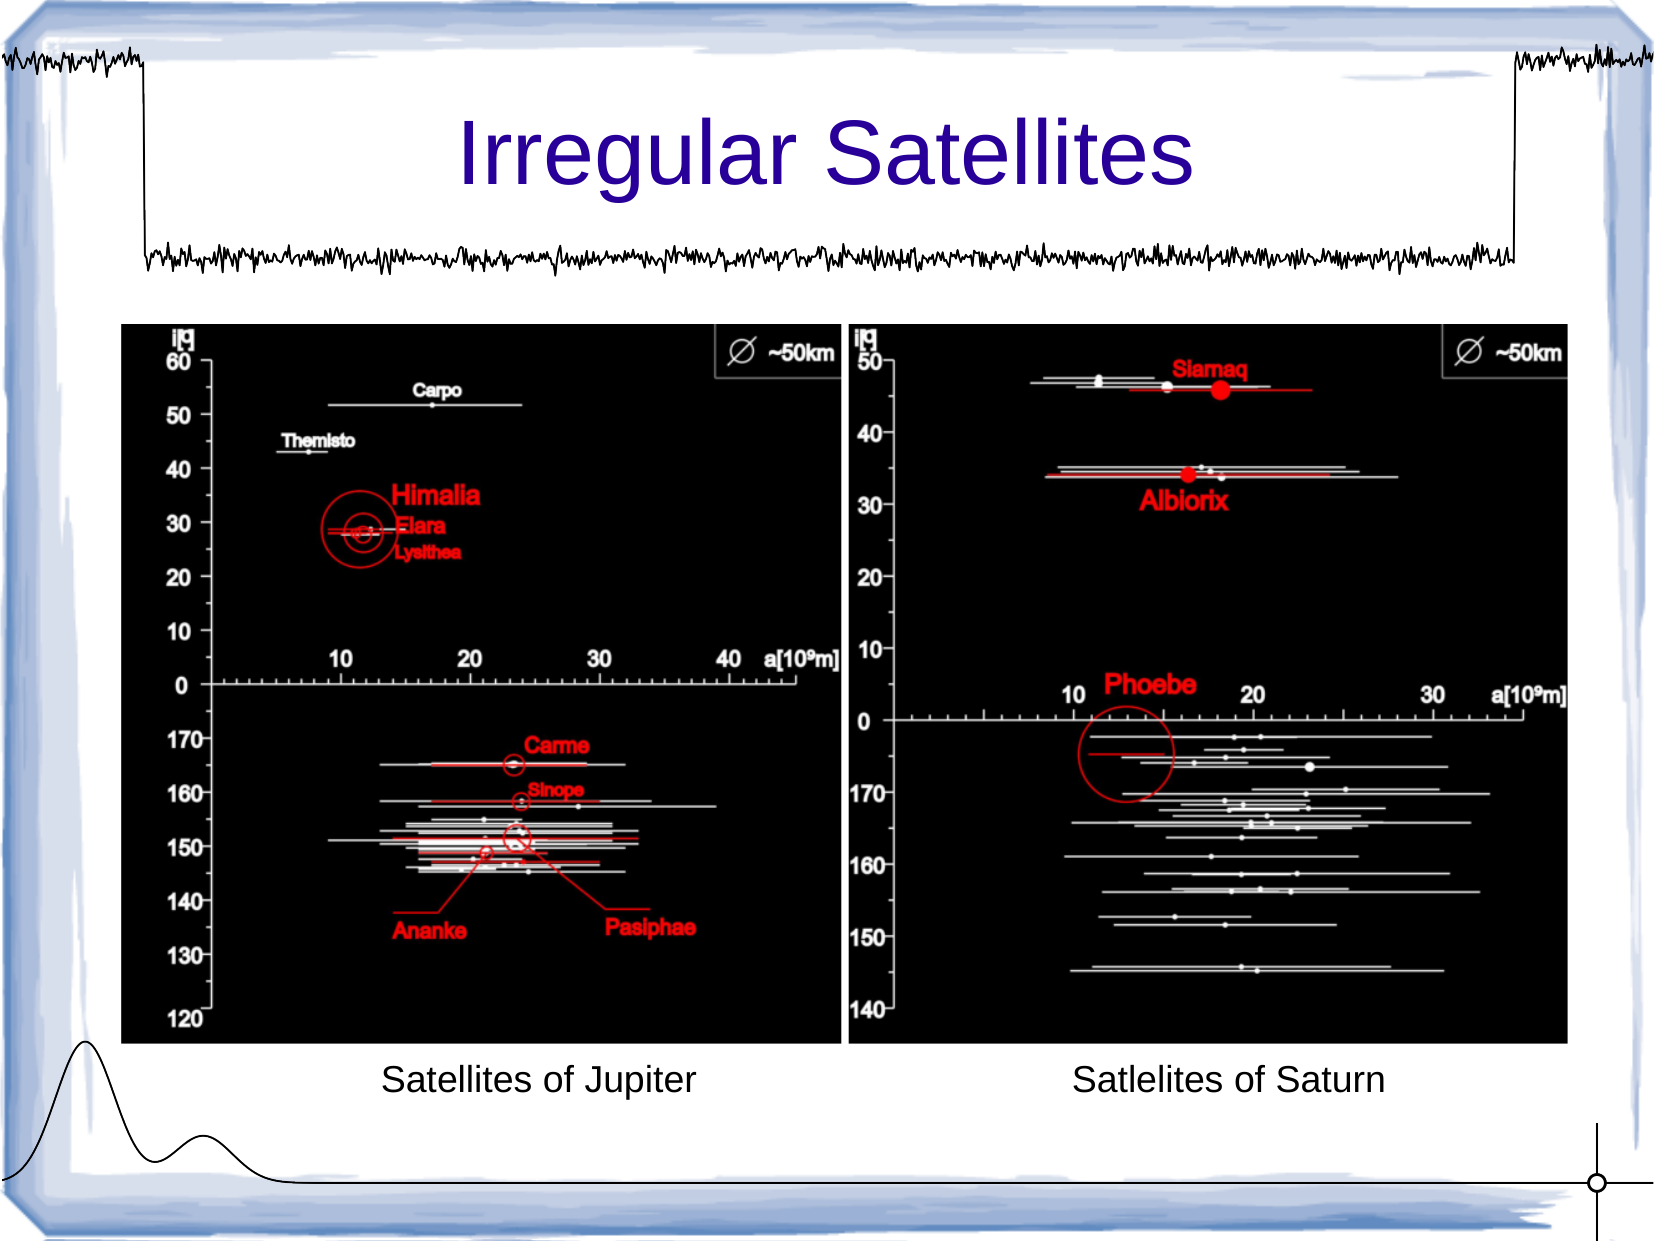

# Irregular Satellites
Satellites of Jupiter
Satlelites of Saturn